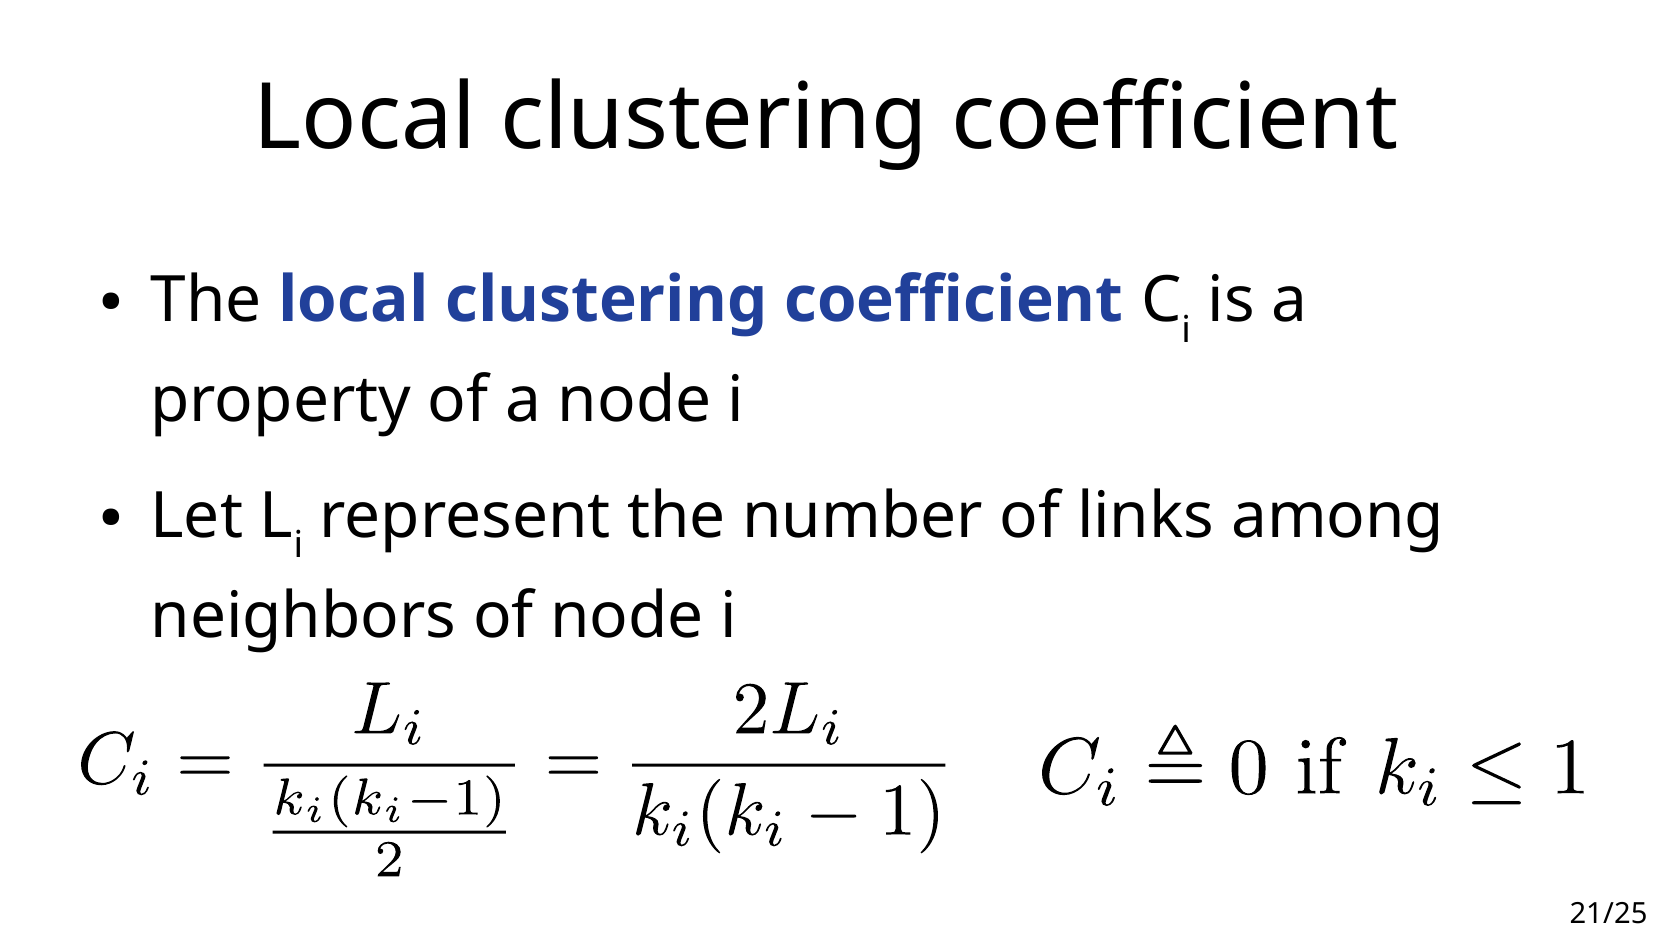

# Local clustering coefficient
The local clustering coefficient Ci is a property of a node i
Let Li represent the number of links among neighbors of node i
21